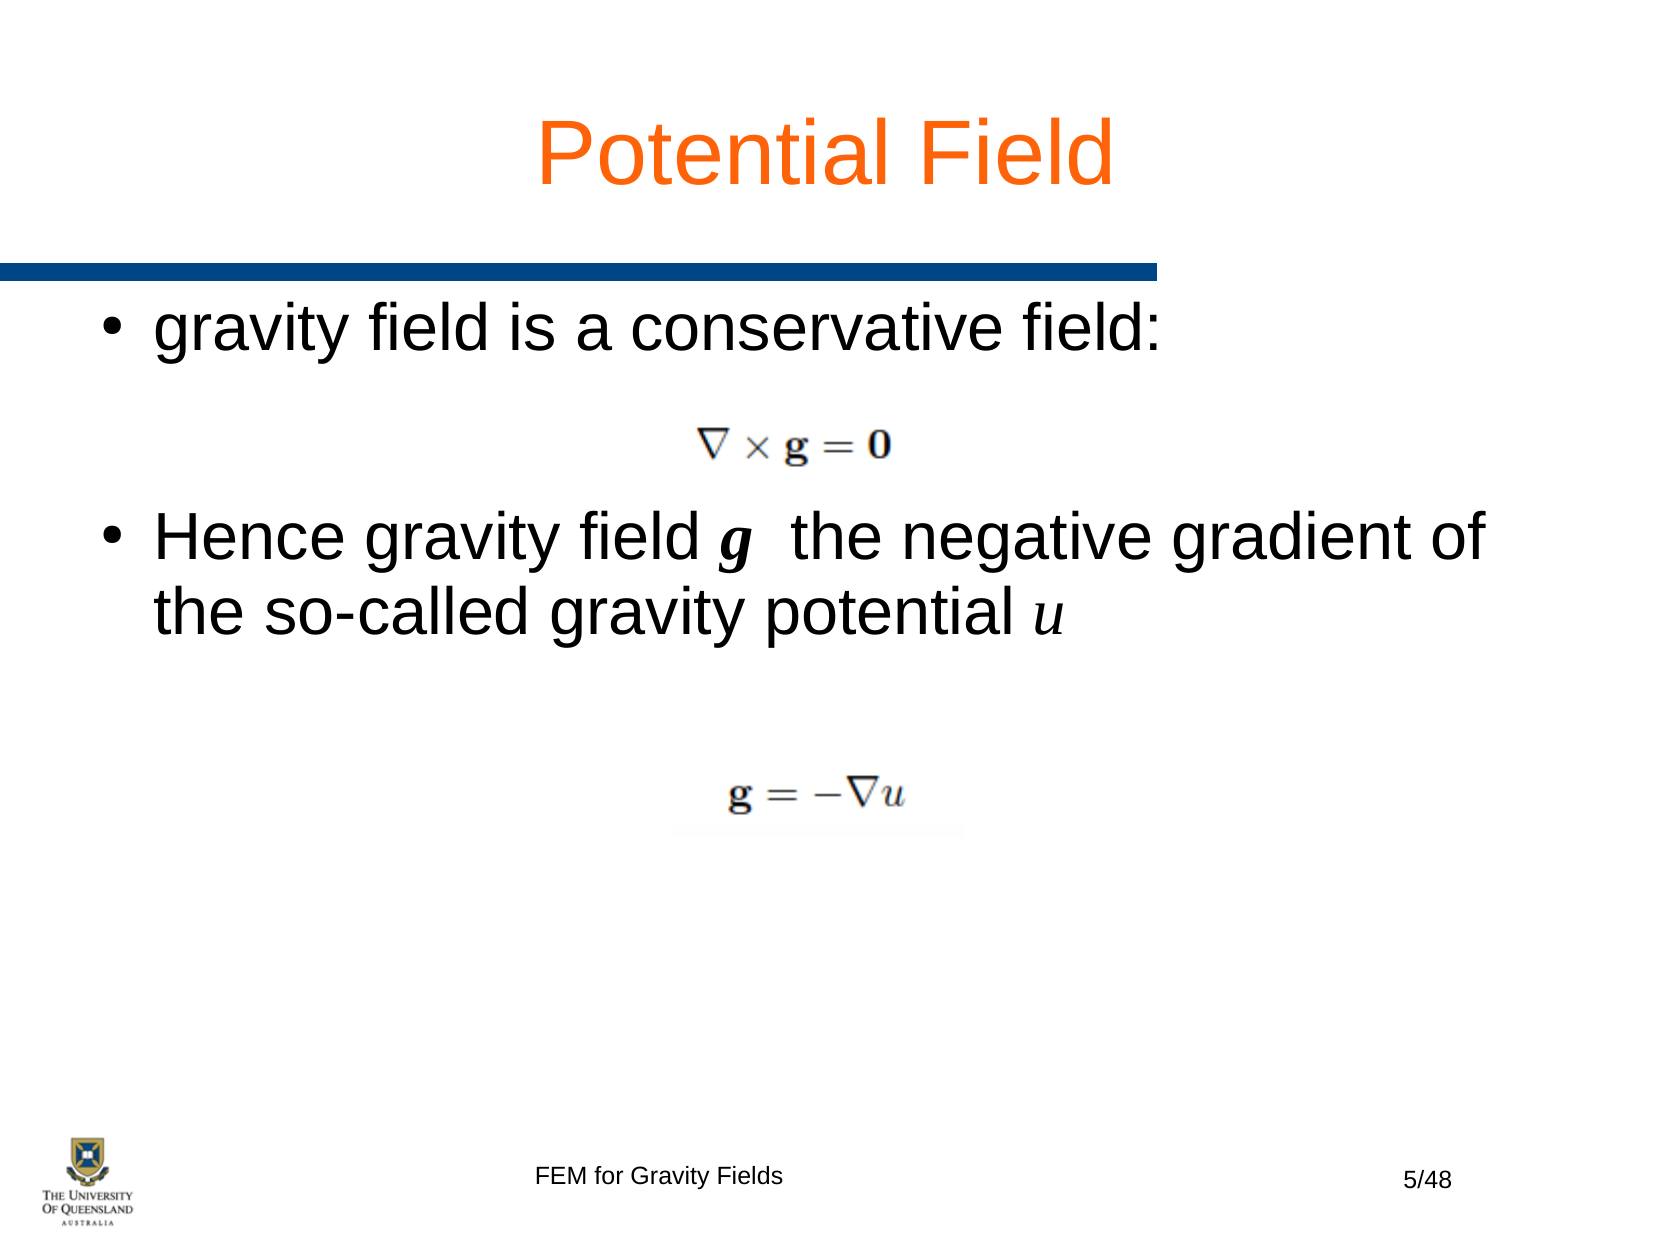

# Potential Field
gravity field is a conservative field:
Hence gravity field g the negative gradient of the so-called gravity potential u